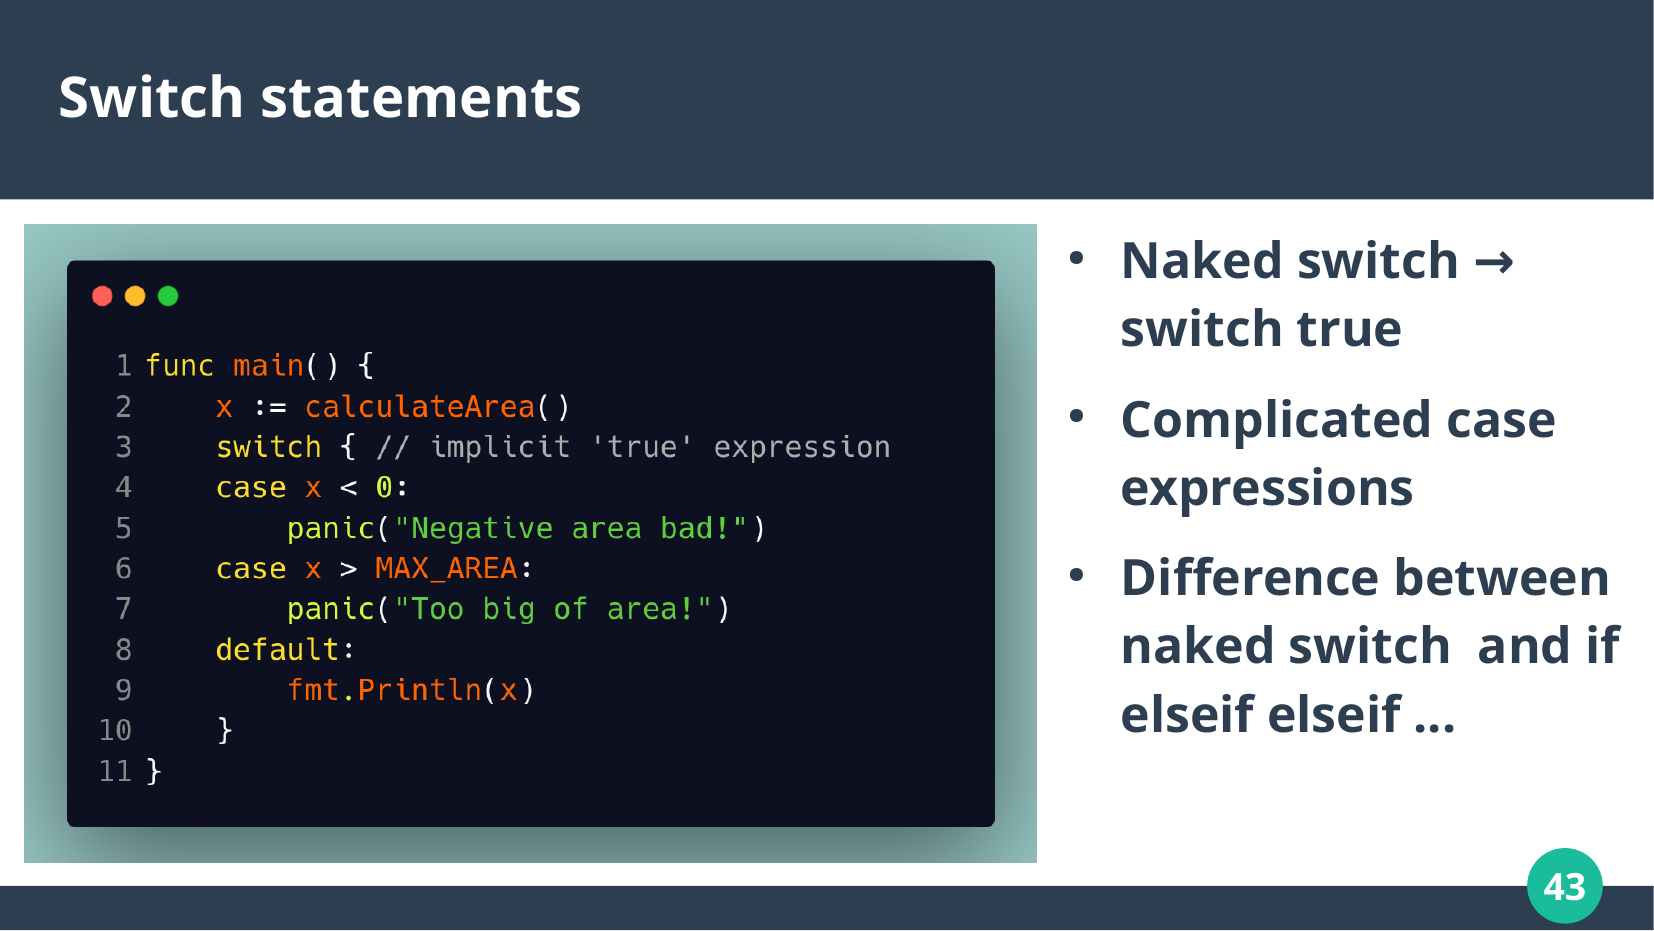

# Switch statements
Naked switch → switch true
Complicated case expressions
Difference between naked switch and if elseif elseif ...